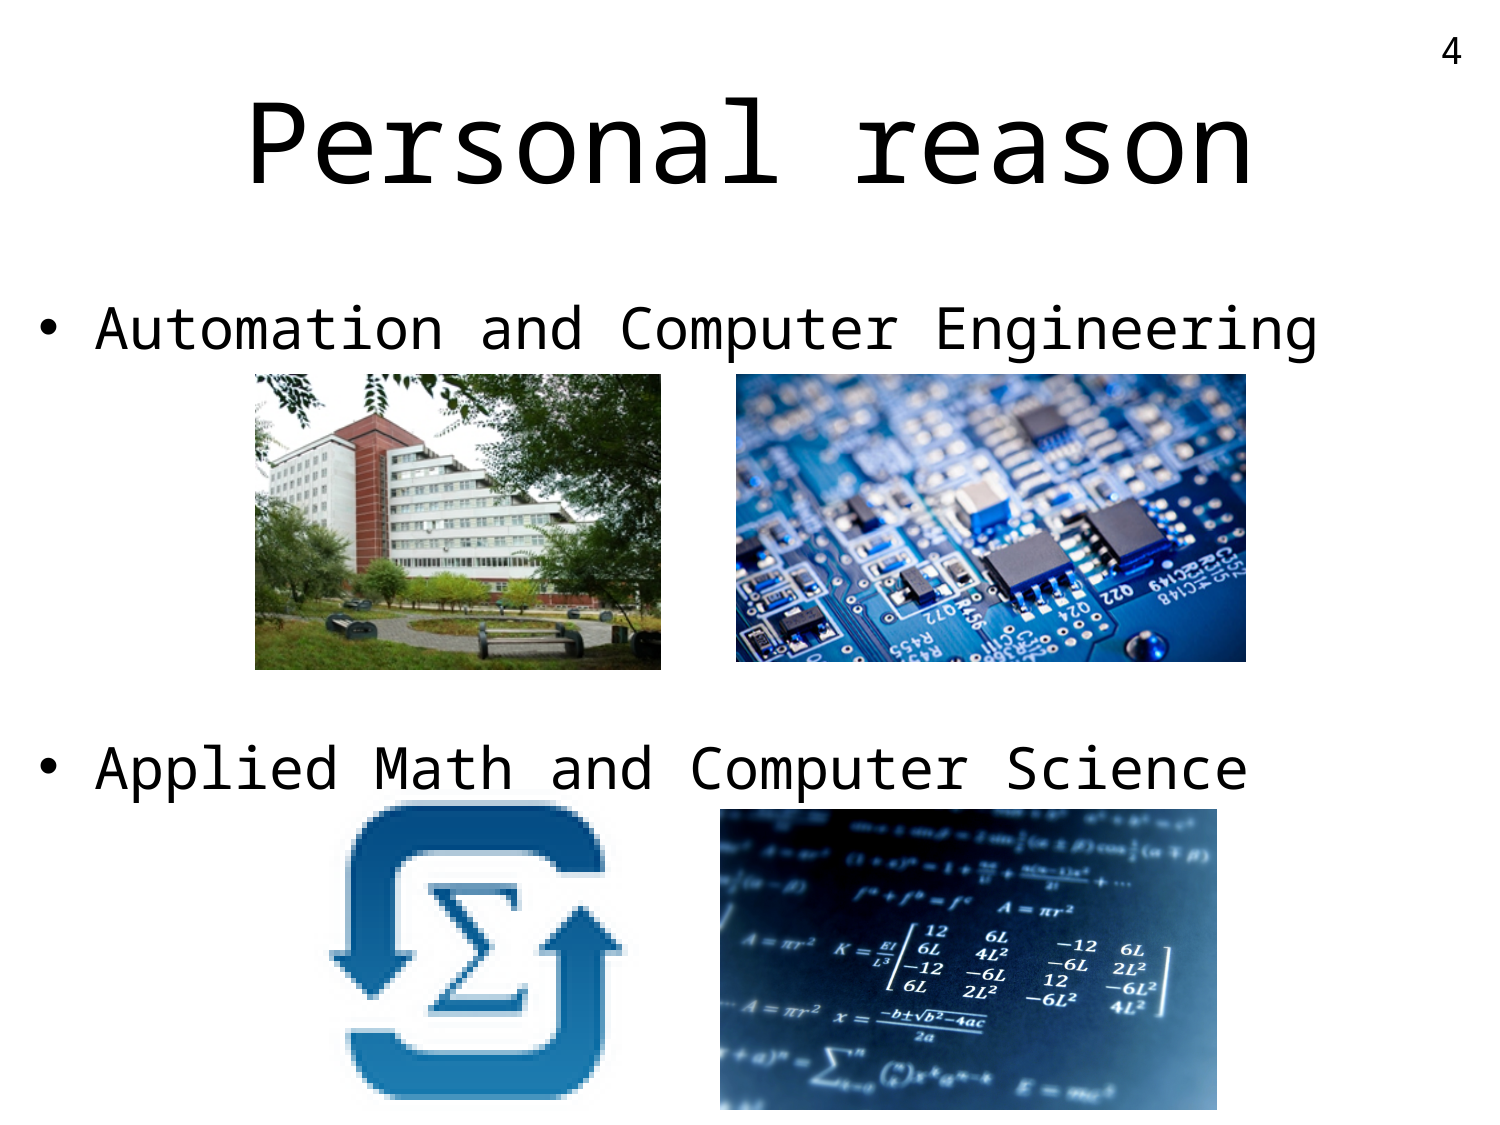

# Personal reason
Automation and Computer Engineering
Applied Math and Computer Science